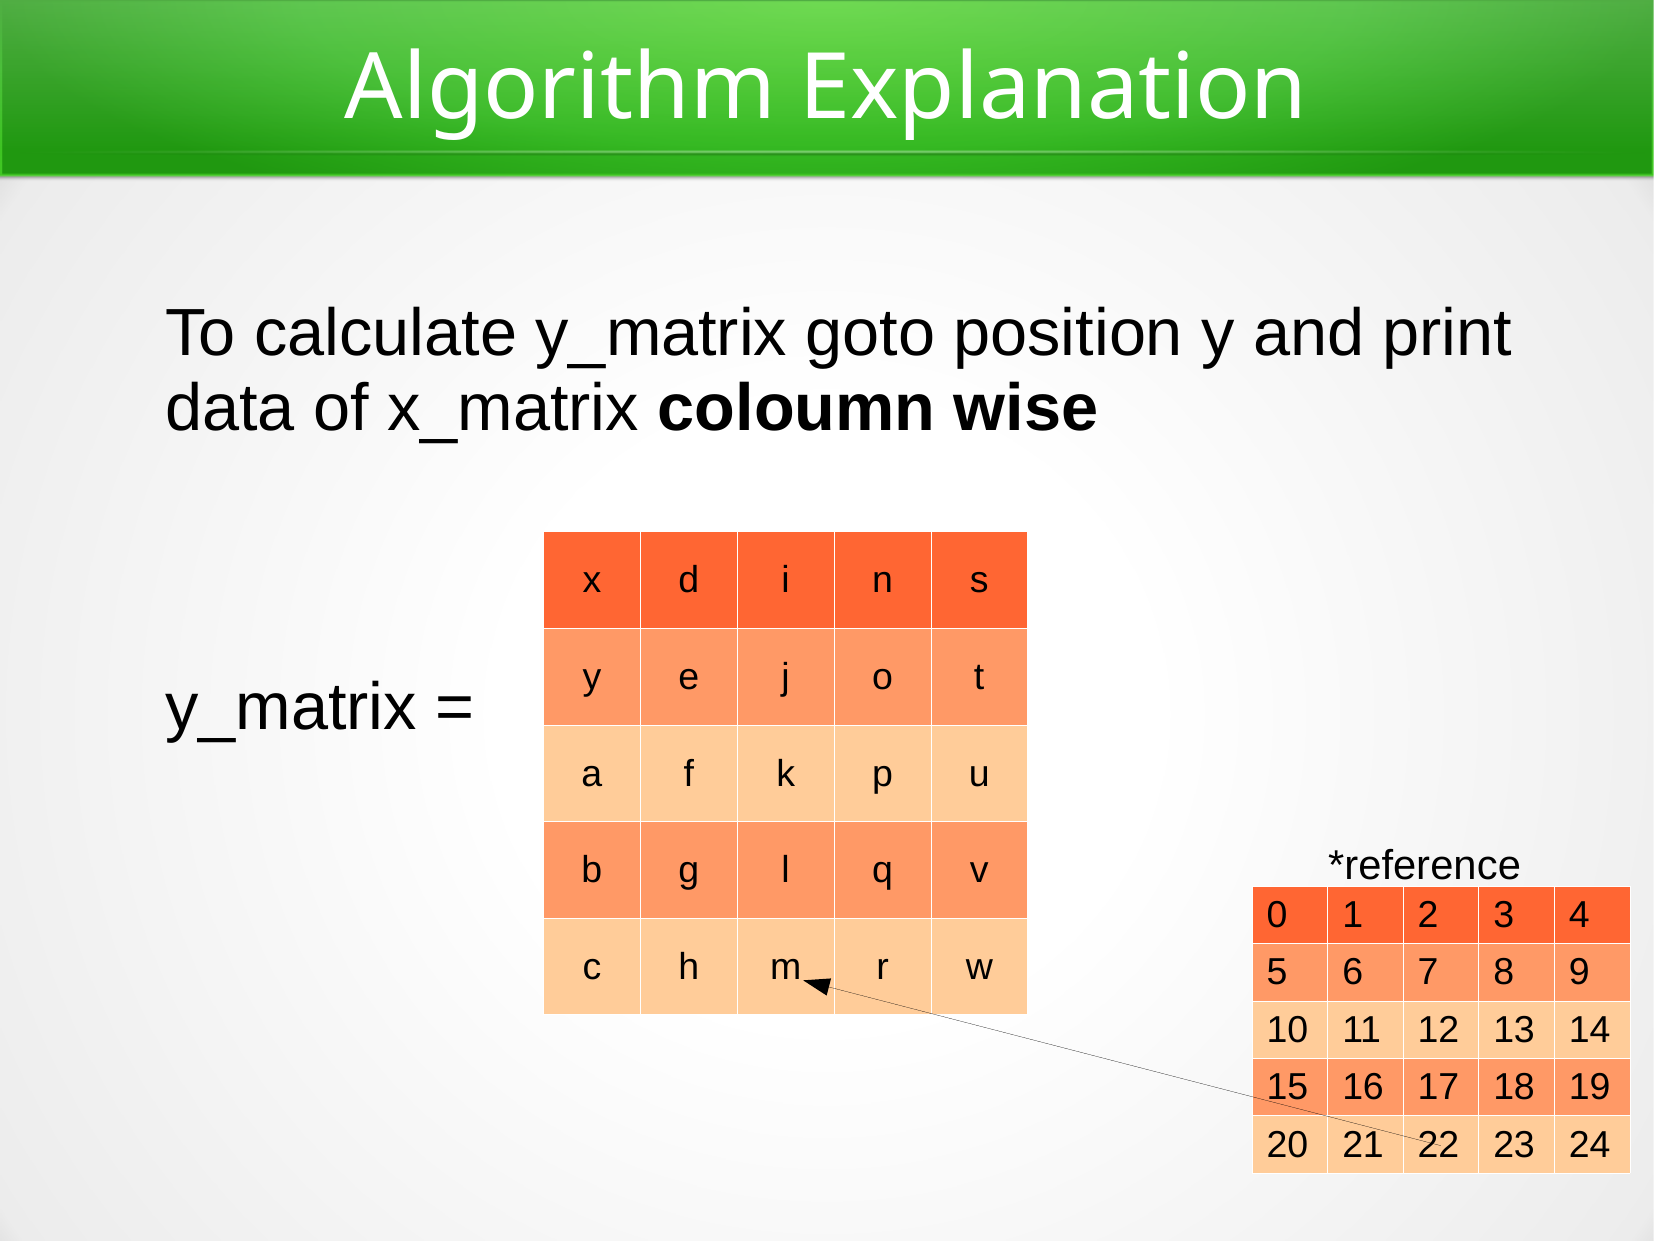

# Algorithm Explanation
To calculate y_matrix goto position y and print data of x_matrix coloumn wise
y_matrix =
															 *reference
| x | d | i | n | s |
| --- | --- | --- | --- | --- |
| y | e | j | o | t |
| a | f | k | p | u |
| b | g | l | q | v |
| c | h | m | r | w |
| 0 | 1 | 2 | 3 | 4 |
| --- | --- | --- | --- | --- |
| 5 | 6 | 7 | 8 | 9 |
| 10 | 11 | 12 | 13 | 14 |
| 15 | 16 | 17 | 18 | 19 |
| 20 | 21 | 22 | 23 | 24 |